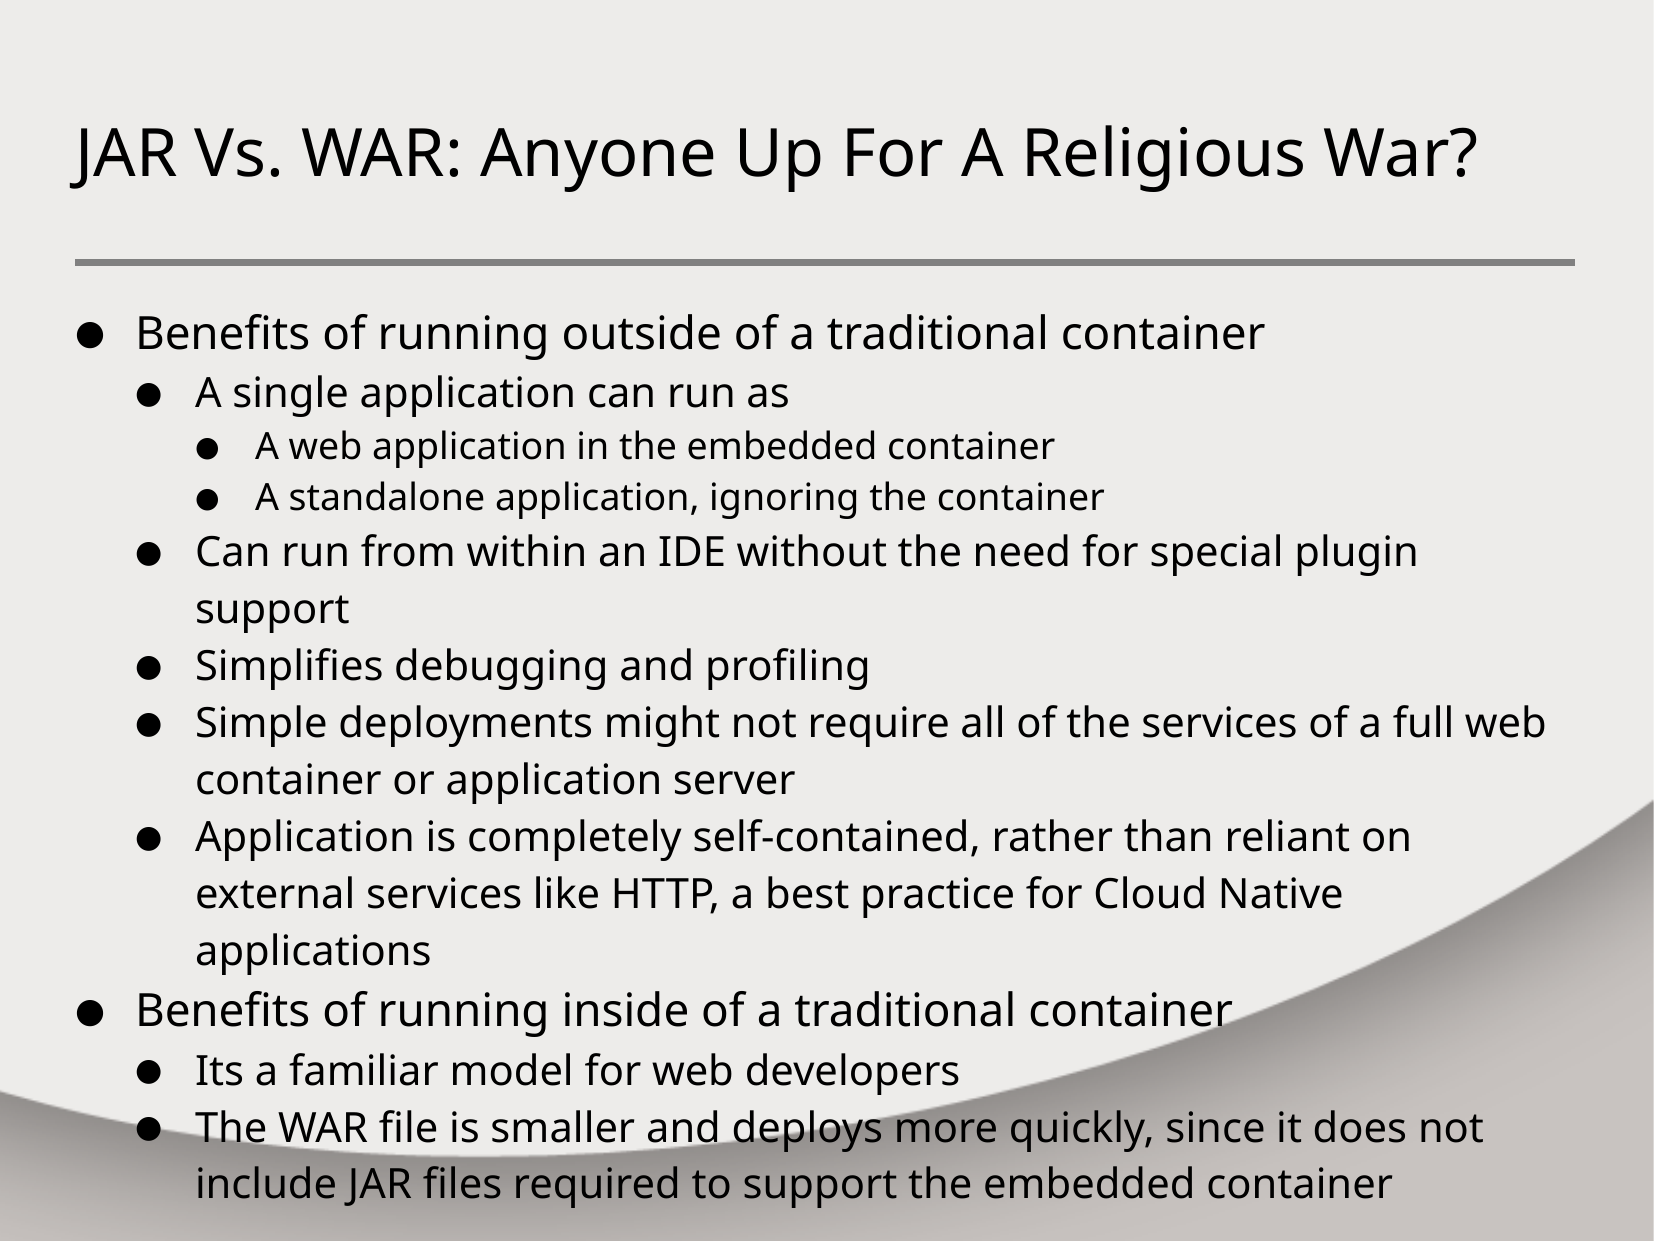

# JAR Vs. WAR: Anyone Up For A Religious War?
Benefits of running outside of a traditional container
A single application can run as
A web application in the embedded container
A standalone application, ignoring the container
Can run from within an IDE without the need for special plugin support
Simplifies debugging and profiling
Simple deployments might not require all of the services of a full web container or application server
Application is completely self-contained, rather than reliant on external services like HTTP, a best practice for Cloud Native applications
Benefits of running inside of a traditional container
Its a familiar model for web developers
The WAR file is smaller and deploys more quickly, since it does not include JAR files required to support the embedded container